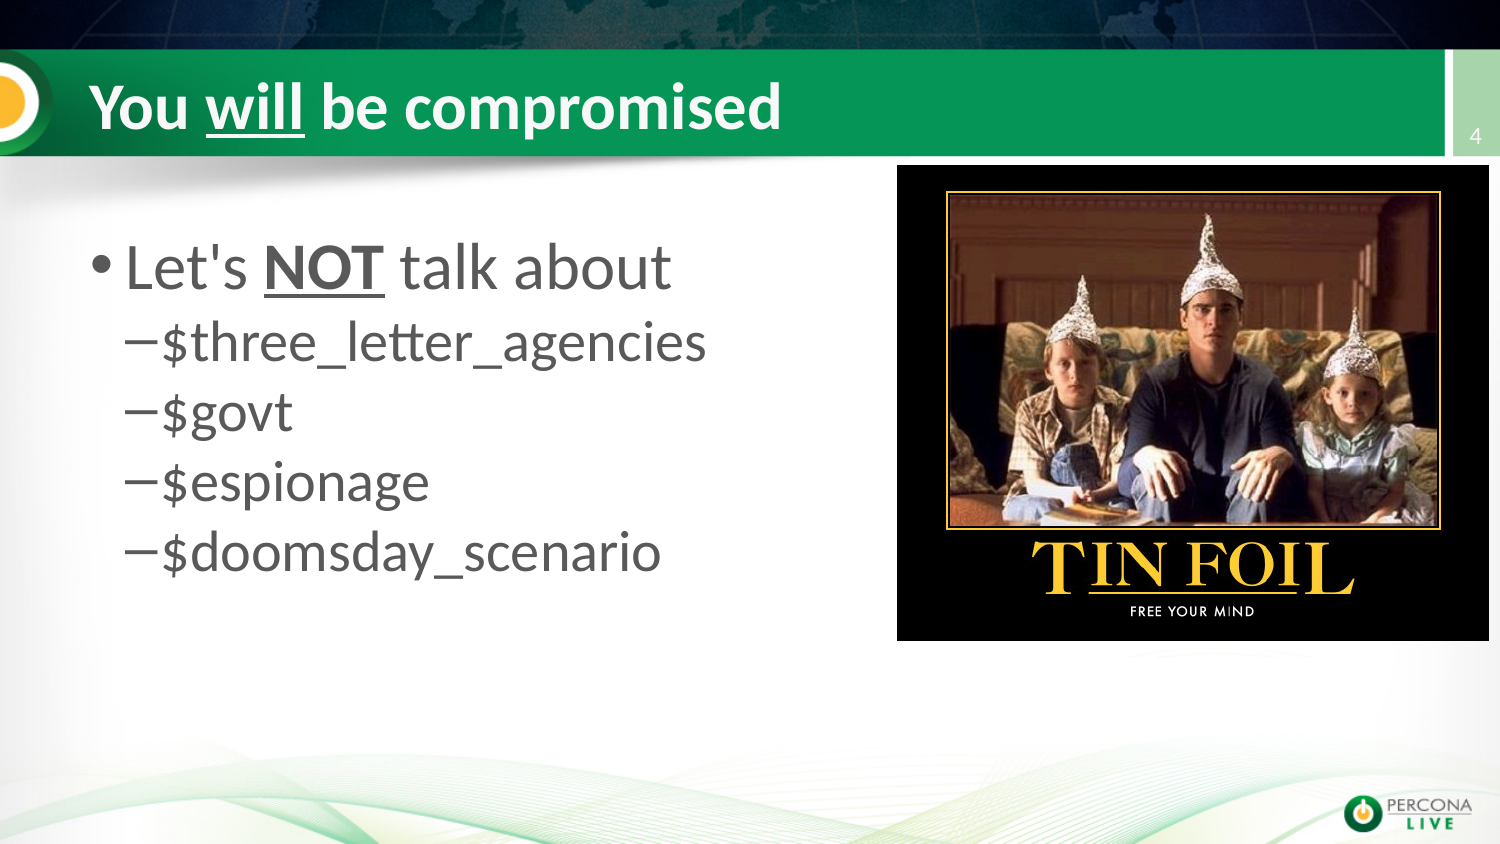

You will be compromised
Let's NOT talk about
$three_letter_agencies
$govt
$espionage
$doomsday_scenario